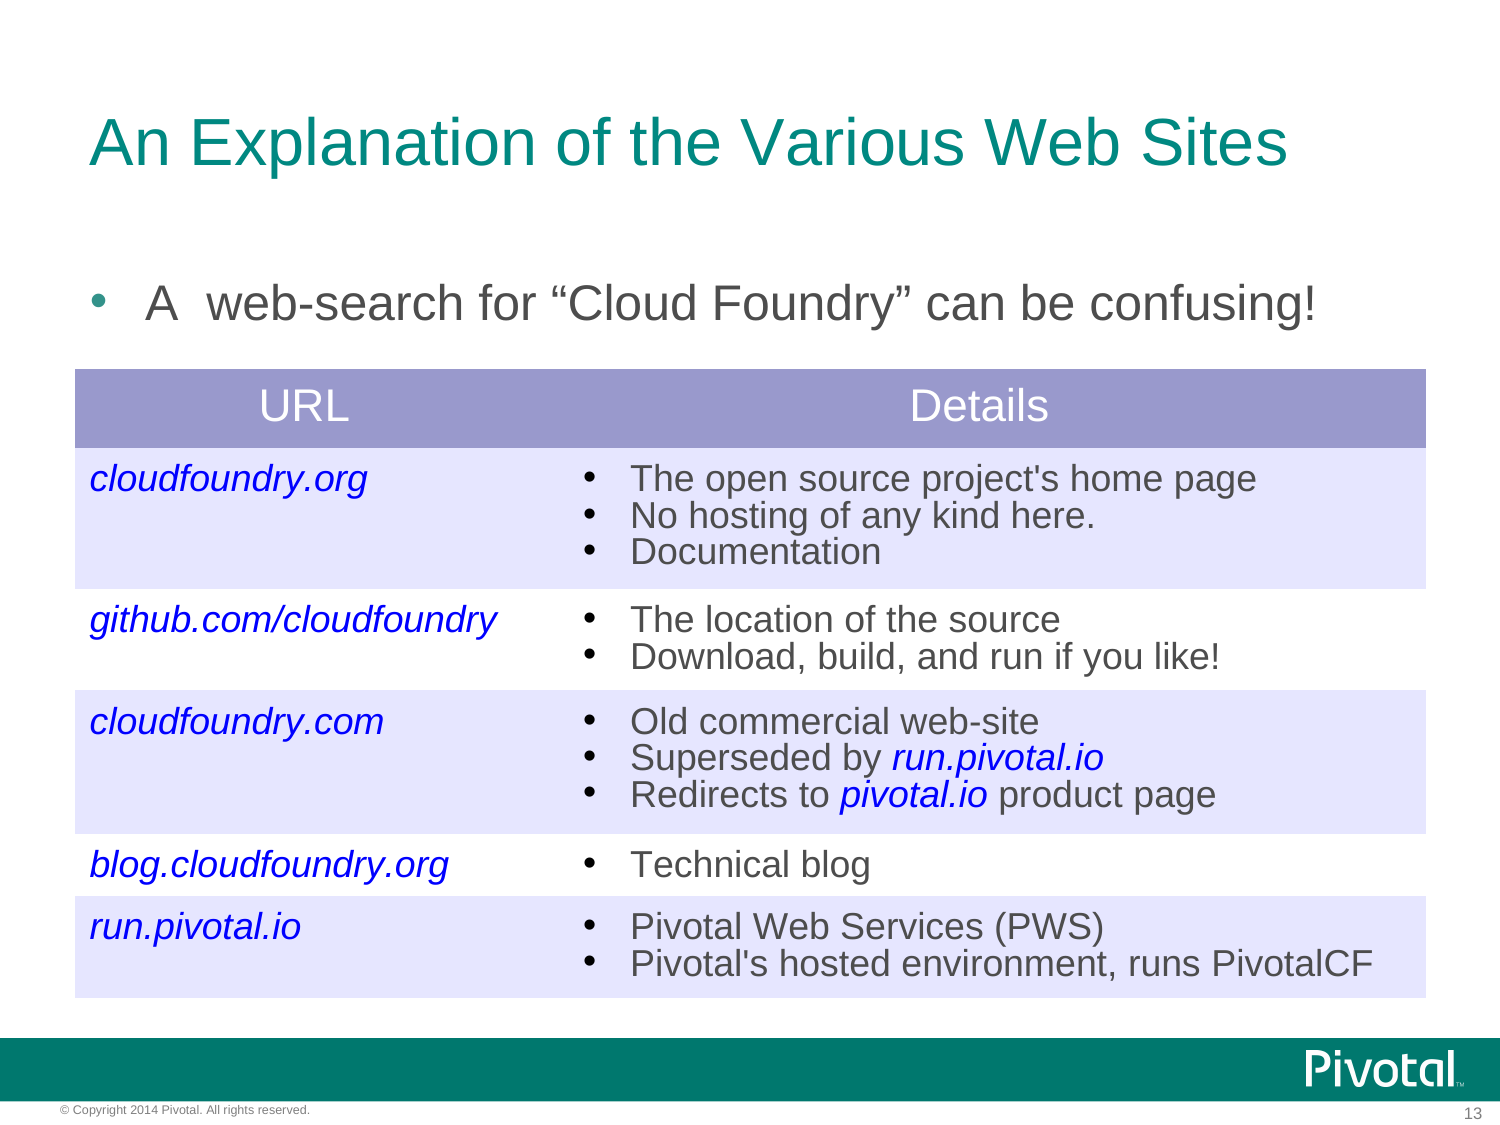

An Explanation of the Various Web Sites
A web-search for “Cloud Foundry” can be confusing!
| URL | Details |
| --- | --- |
| cloudfoundry.org | The open source project's home page No hosting of any kind here. Documentation |
| github.com/cloudfoundry | The location of the source Download, build, and run if you like! |
| cloudfoundry.com | Old commercial web-site Superseded by run.pivotal.io Redirects to pivotal.io product page |
| blog.cloudfoundry.org | Technical blog |
| run.pivotal.io | Pivotal Web Services (PWS) Pivotal's hosted environment, runs PivotalCF |